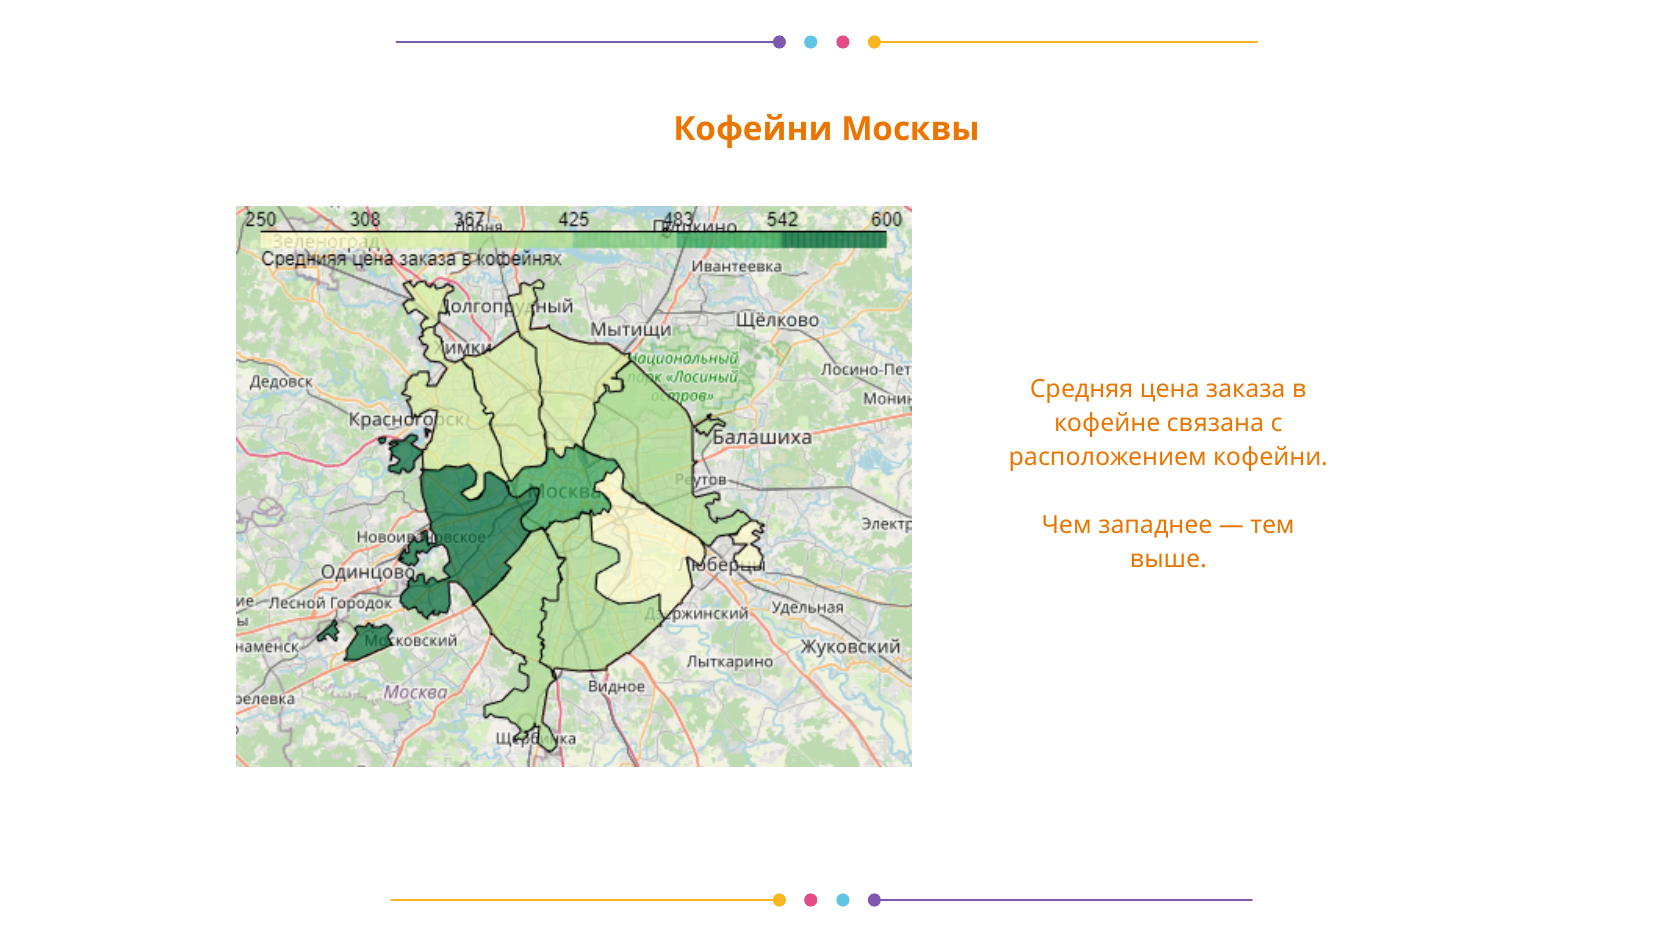

Кофейни Москвы
# Средняя цена заказа в кофейне связана с расположением кофейни. Чем западнее — тем выше.